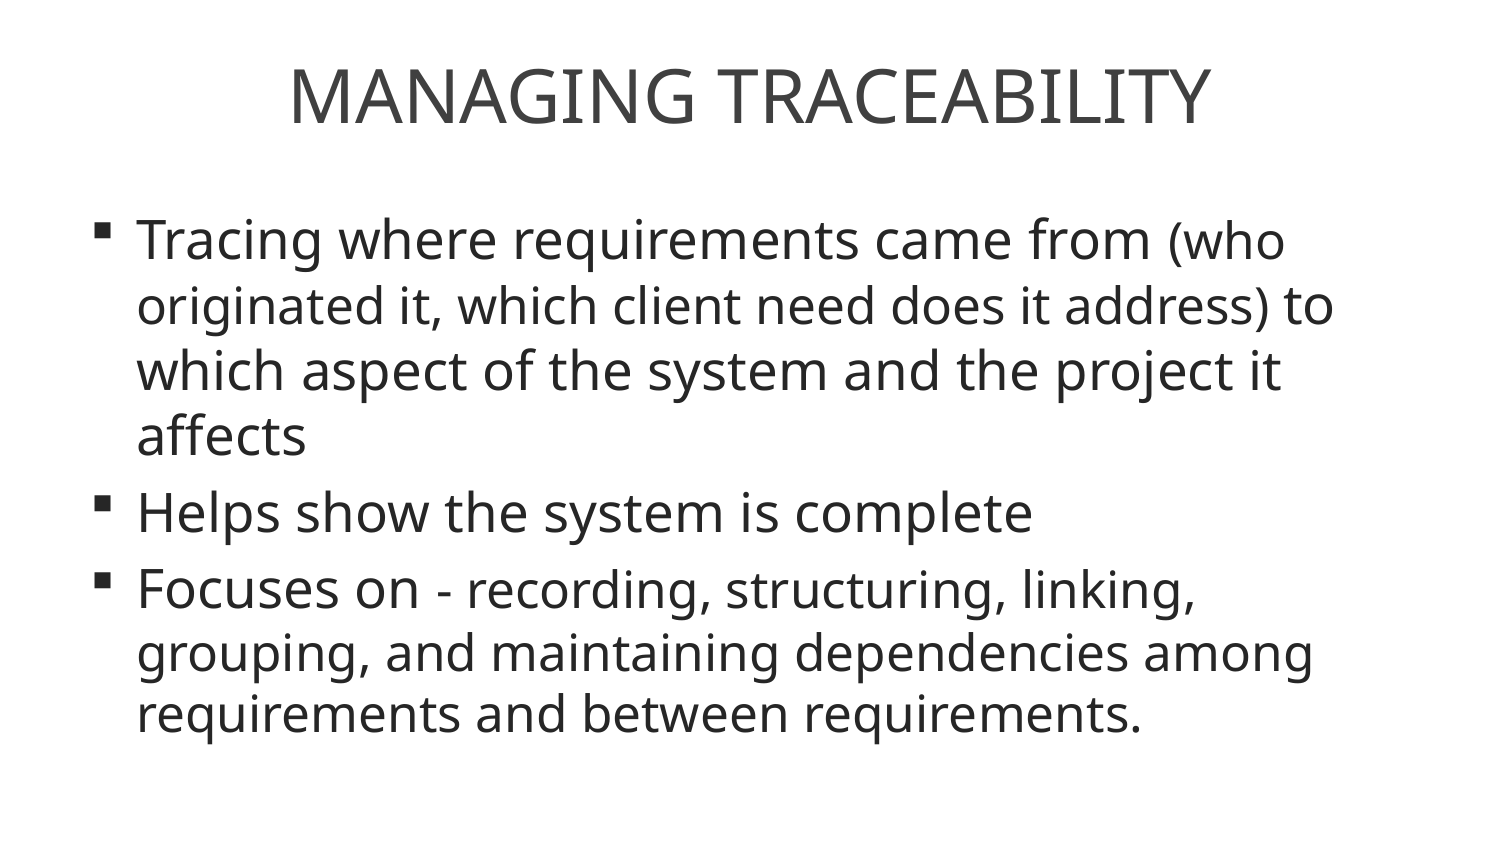

# Managing traceability
Tracing where requirements came from (who originated it, which client need does it address) to which aspect of the system and the project it affects
Helps show the system is complete
Focuses on - recording, structuring, linking, grouping, and maintaining dependencies among requirements and between requirements.